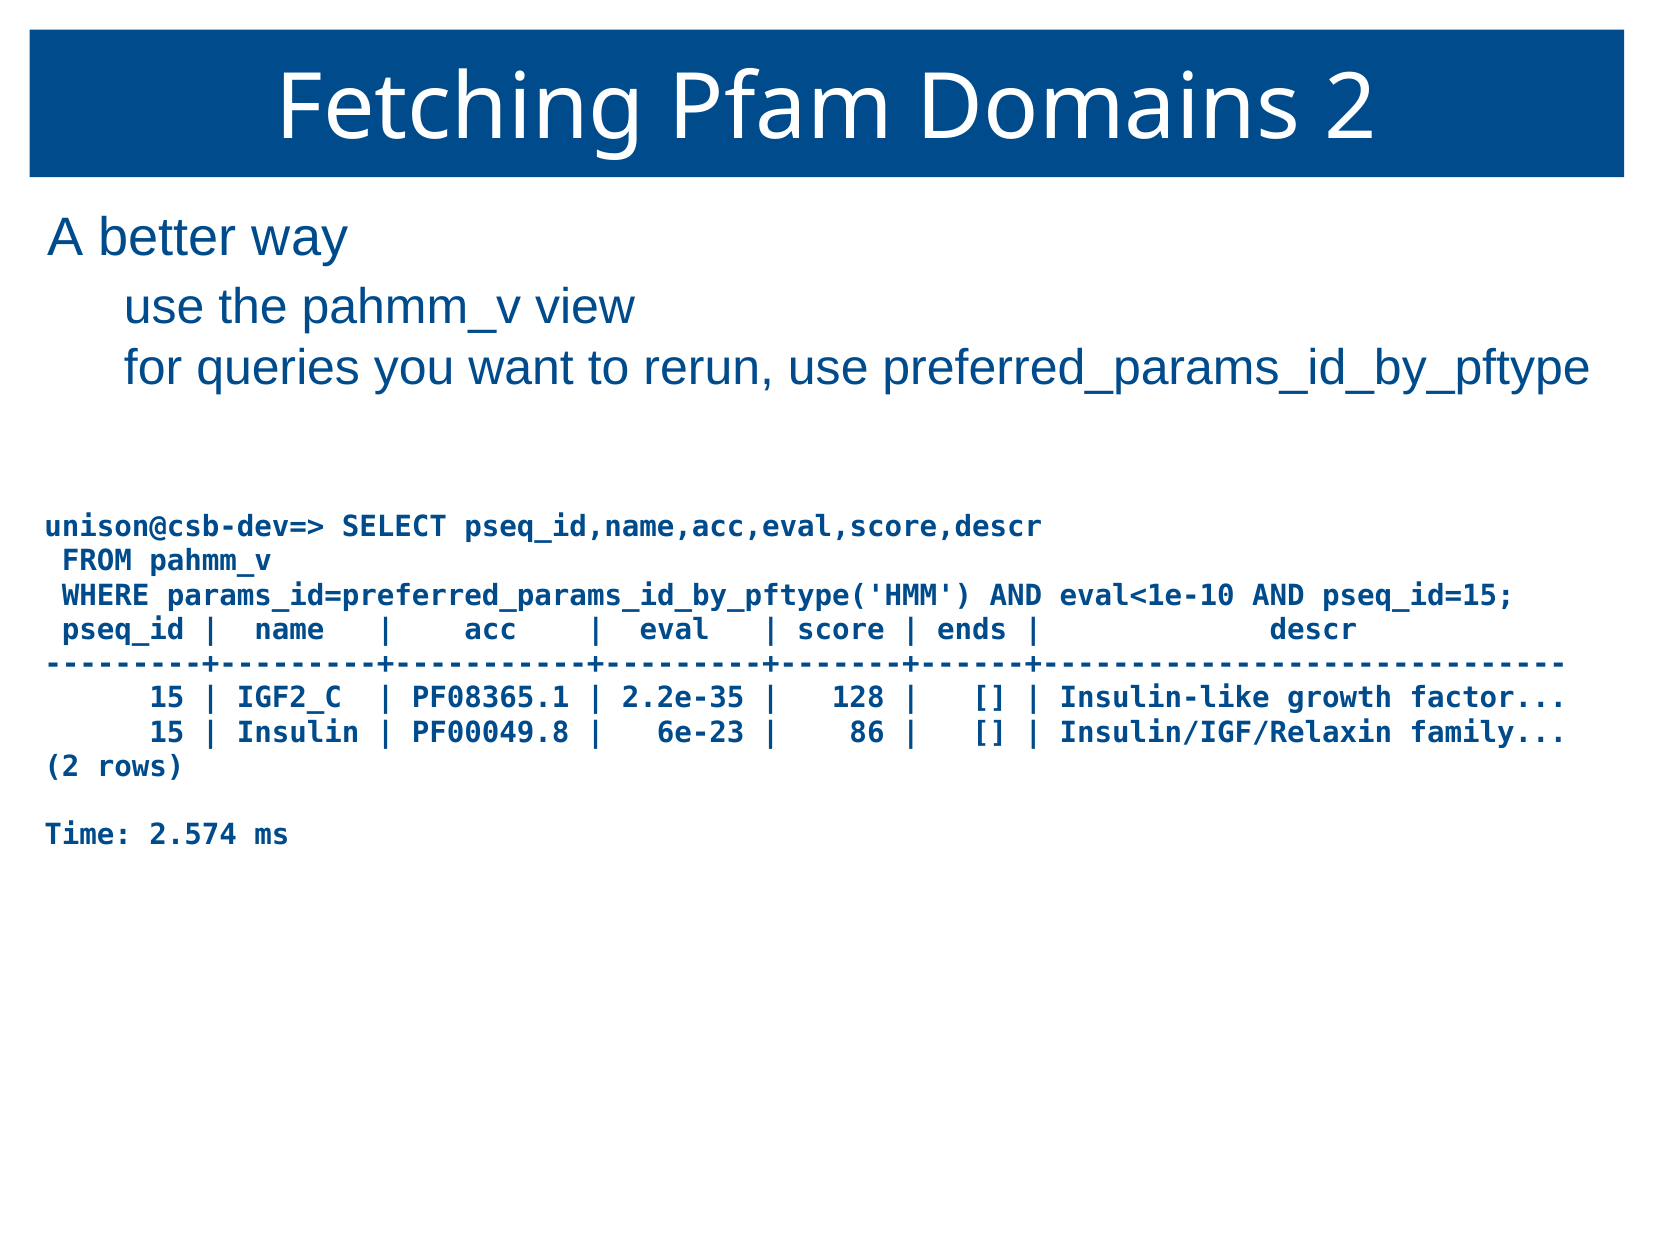

# Fetching Pfam Domains 2
A better way
use the pahmm_v view
for queries you want to rerun, use preferred_params_id_by_pftype
unison@csb-dev=> SELECT pseq_id,name,acc,eval,score,descr
 FROM pahmm_v
 WHERE params_id=preferred_params_id_by_pftype('HMM') AND eval<1e-10 AND pseq_id=15;
 pseq_id | name | acc | eval | score | ends | descr
---------+---------+-----------+---------+-------+------+------------------------------
 15 | IGF2_C | PF08365.1 | 2.2e-35 | 128 | [] | Insulin-like growth factor...
 15 | Insulin | PF00049.8 | 6e-23 | 86 | [] | Insulin/IGF/Relaxin family...
(2 rows)
Time: 2.574 ms